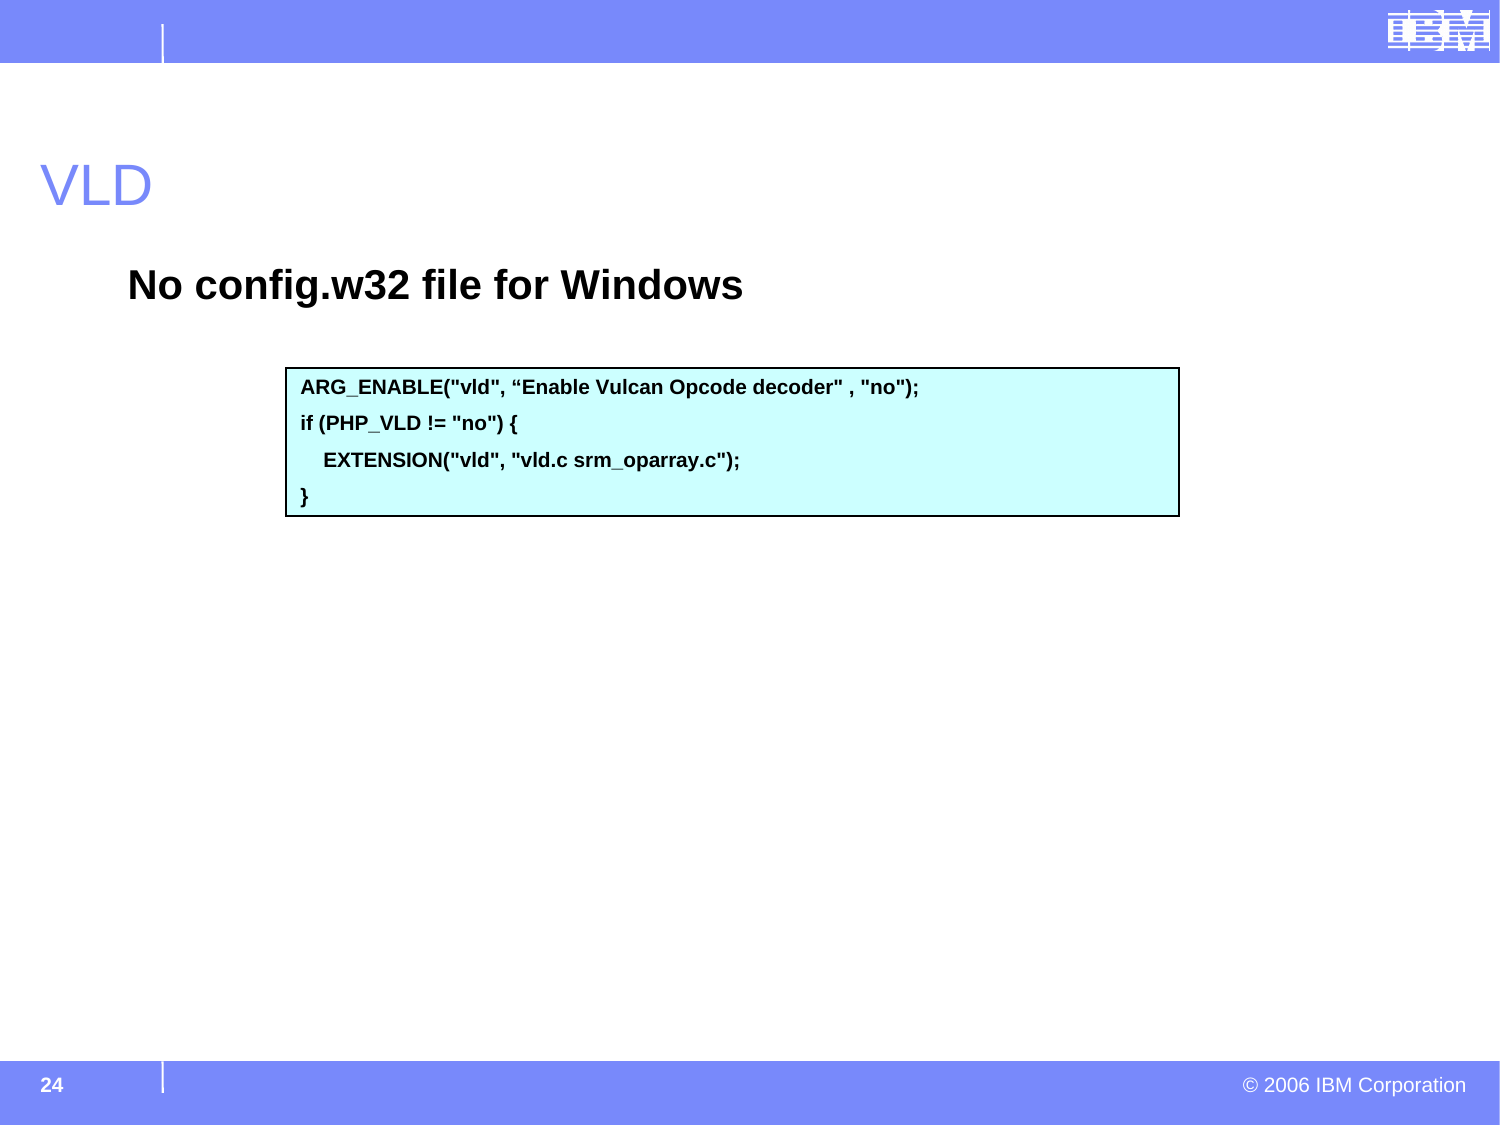

# VLD
No config.w32 file for Windows
ARG_ENABLE("vld", “Enable Vulcan Opcode decoder" , "no");
if (PHP_VLD != "no") {
 EXTENSION("vld", "vld.c srm_oparray.c");
}
24